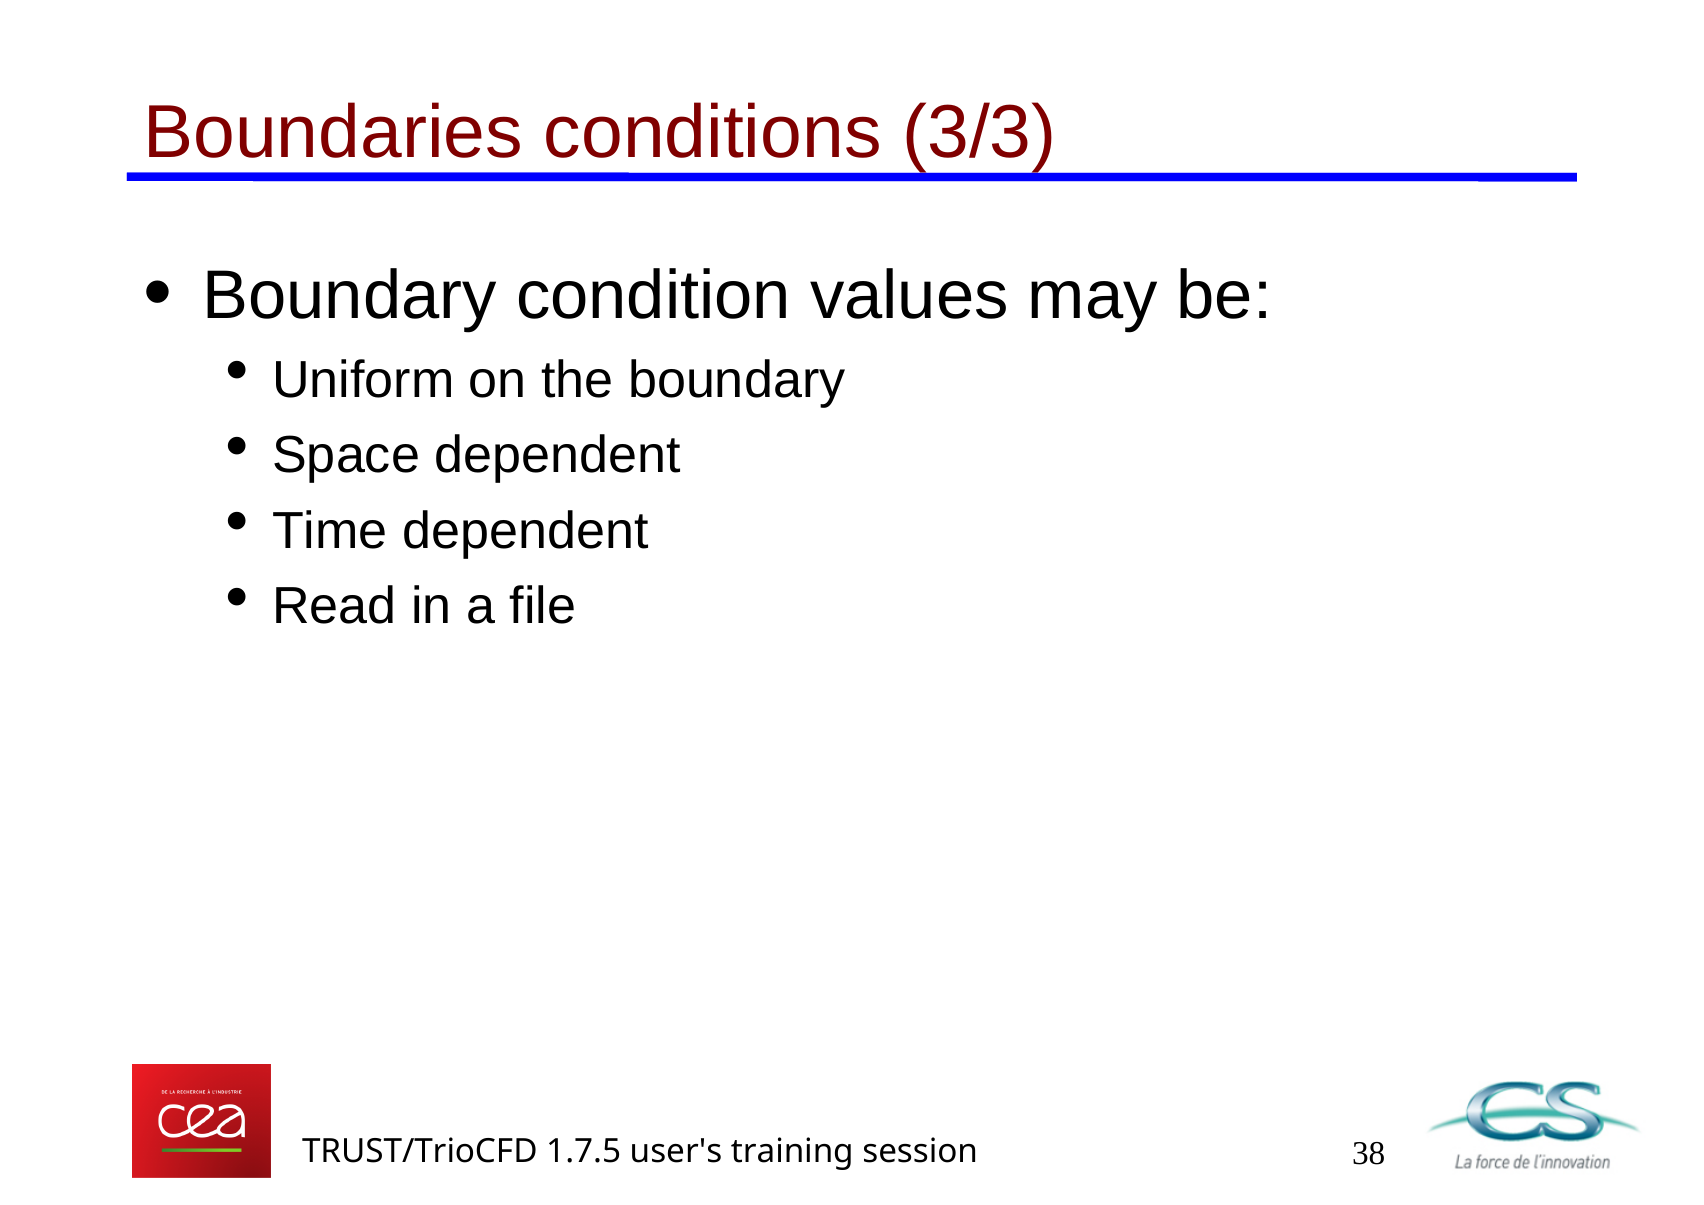

# Boundaries conditions (3/3)
Boundary condition values may be:
Uniform on the boundary
Space dependent
Time dependent
Read in a file
TRUST/TrioCFD 1.7.5 user's training session
38